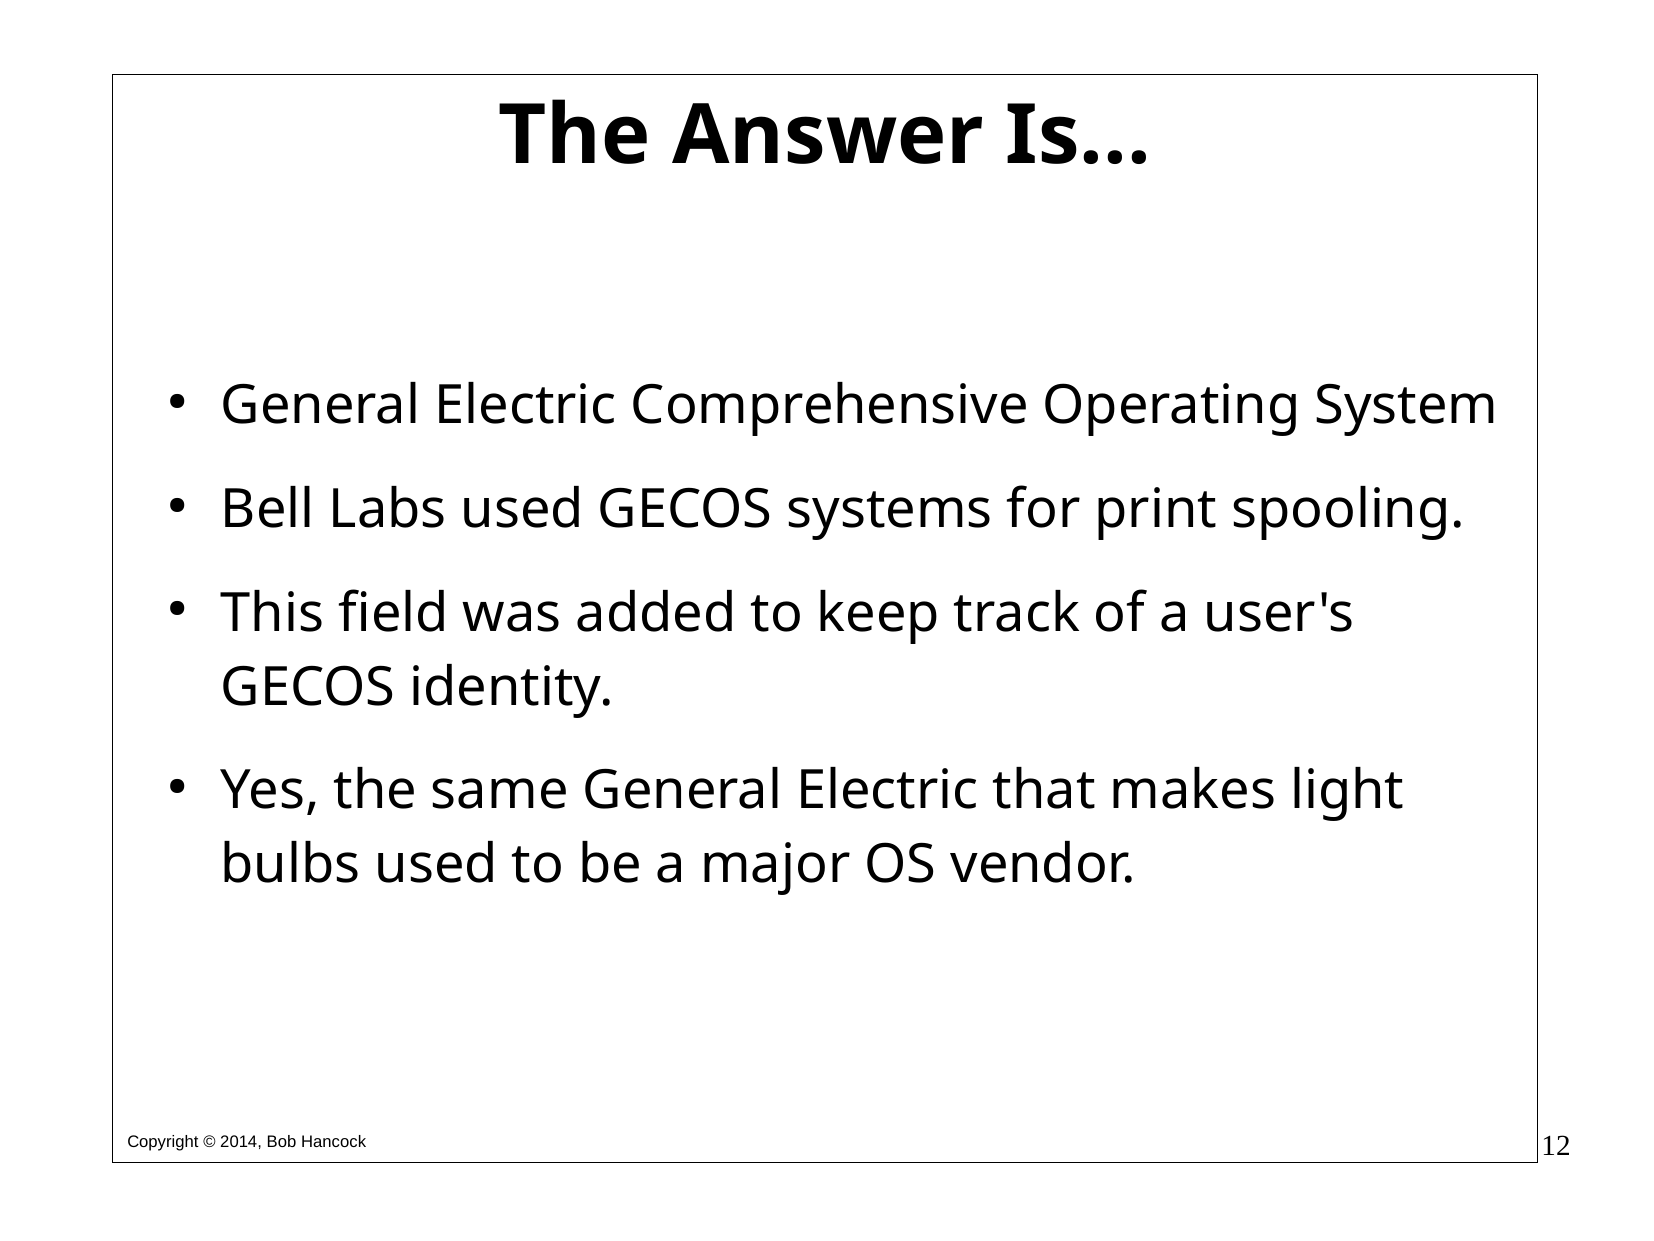

# The Answer Is...
General Electric Comprehensive Operating System
Bell Labs used GECOS systems for print spooling.
This field was added to keep track of a user's GECOS identity.
Yes, the same General Electric that makes light bulbs used to be a major OS vendor.
Copyright © 2014, Bob Hancock
12